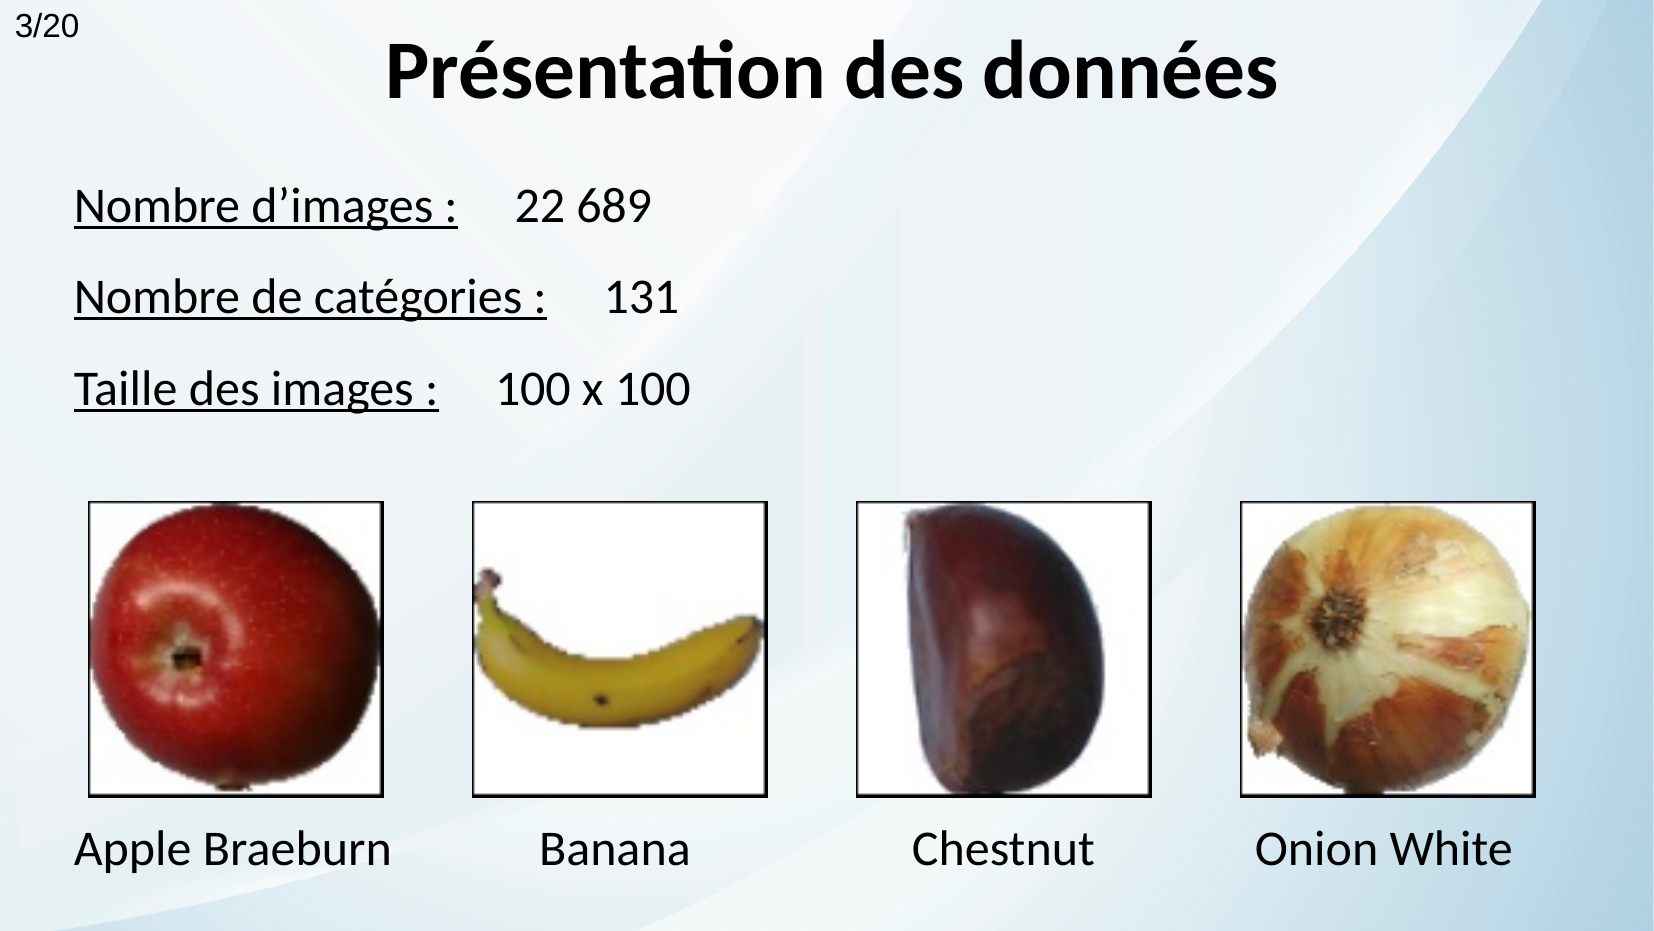

3/20
# Présentation des données
Nombre d’images : 22 689
Nombre de catégories : 131
Taille des images : 100 x 100
Apple Braeburn
 Banana
 Chestnut
Onion White